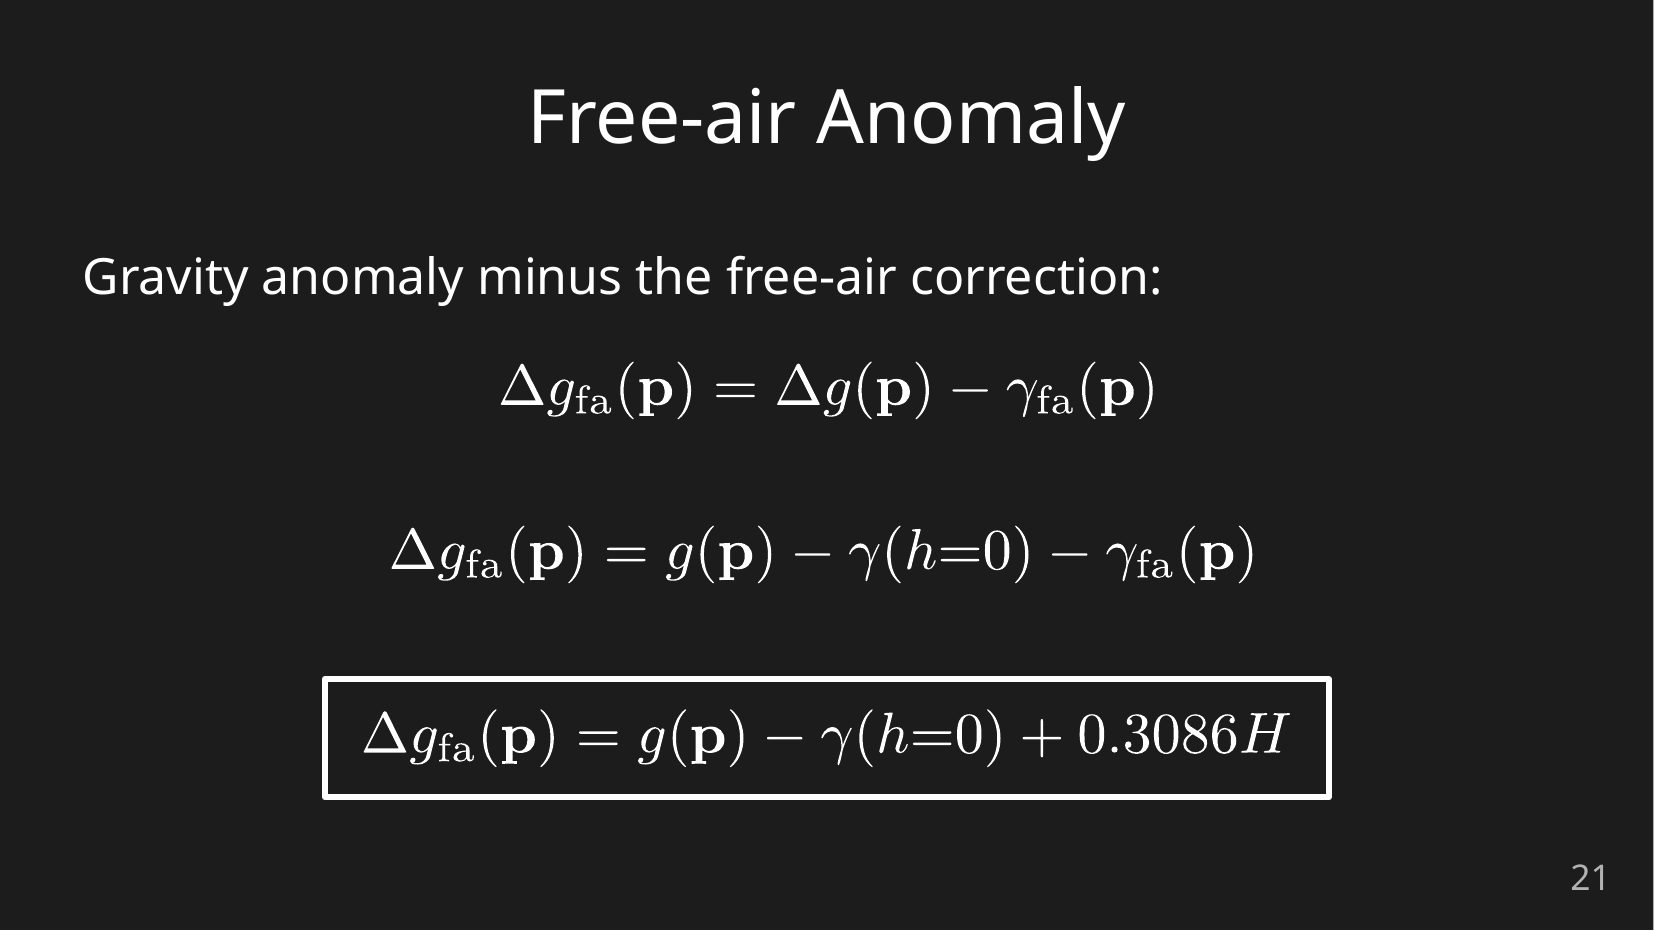

# Free-air Anomaly
Gravity anomaly minus the free-air correction: